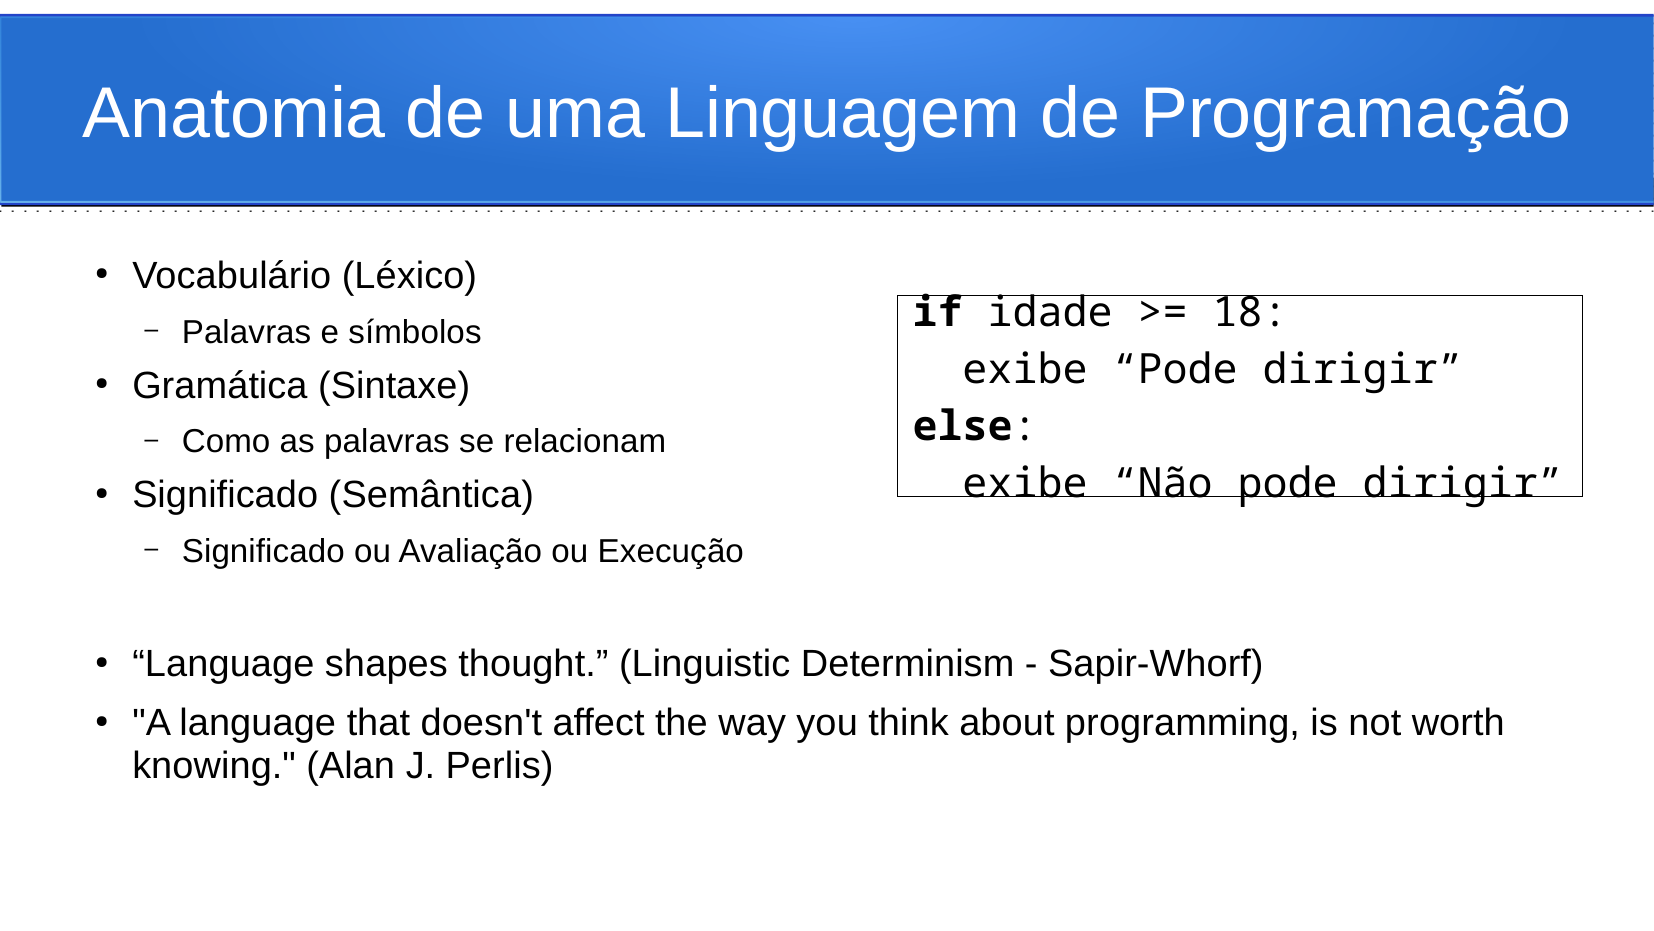

# Anatomia de uma Linguagem de Programação
Vocabulário (Léxico)
Palavras e símbolos
Gramática (Sintaxe)
Como as palavras se relacionam
Significado (Semântica)
Significado ou Avaliação ou Execução
“Language shapes thought.” (Linguistic Determinism - Sapir-Whorf)
"A language that doesn't affect the way you think about programming, is not worth knowing." (Alan J. Perlis)
if idade >= 18:
 exibe “Pode dirigir”
else:
 exibe “Não pode dirigir”